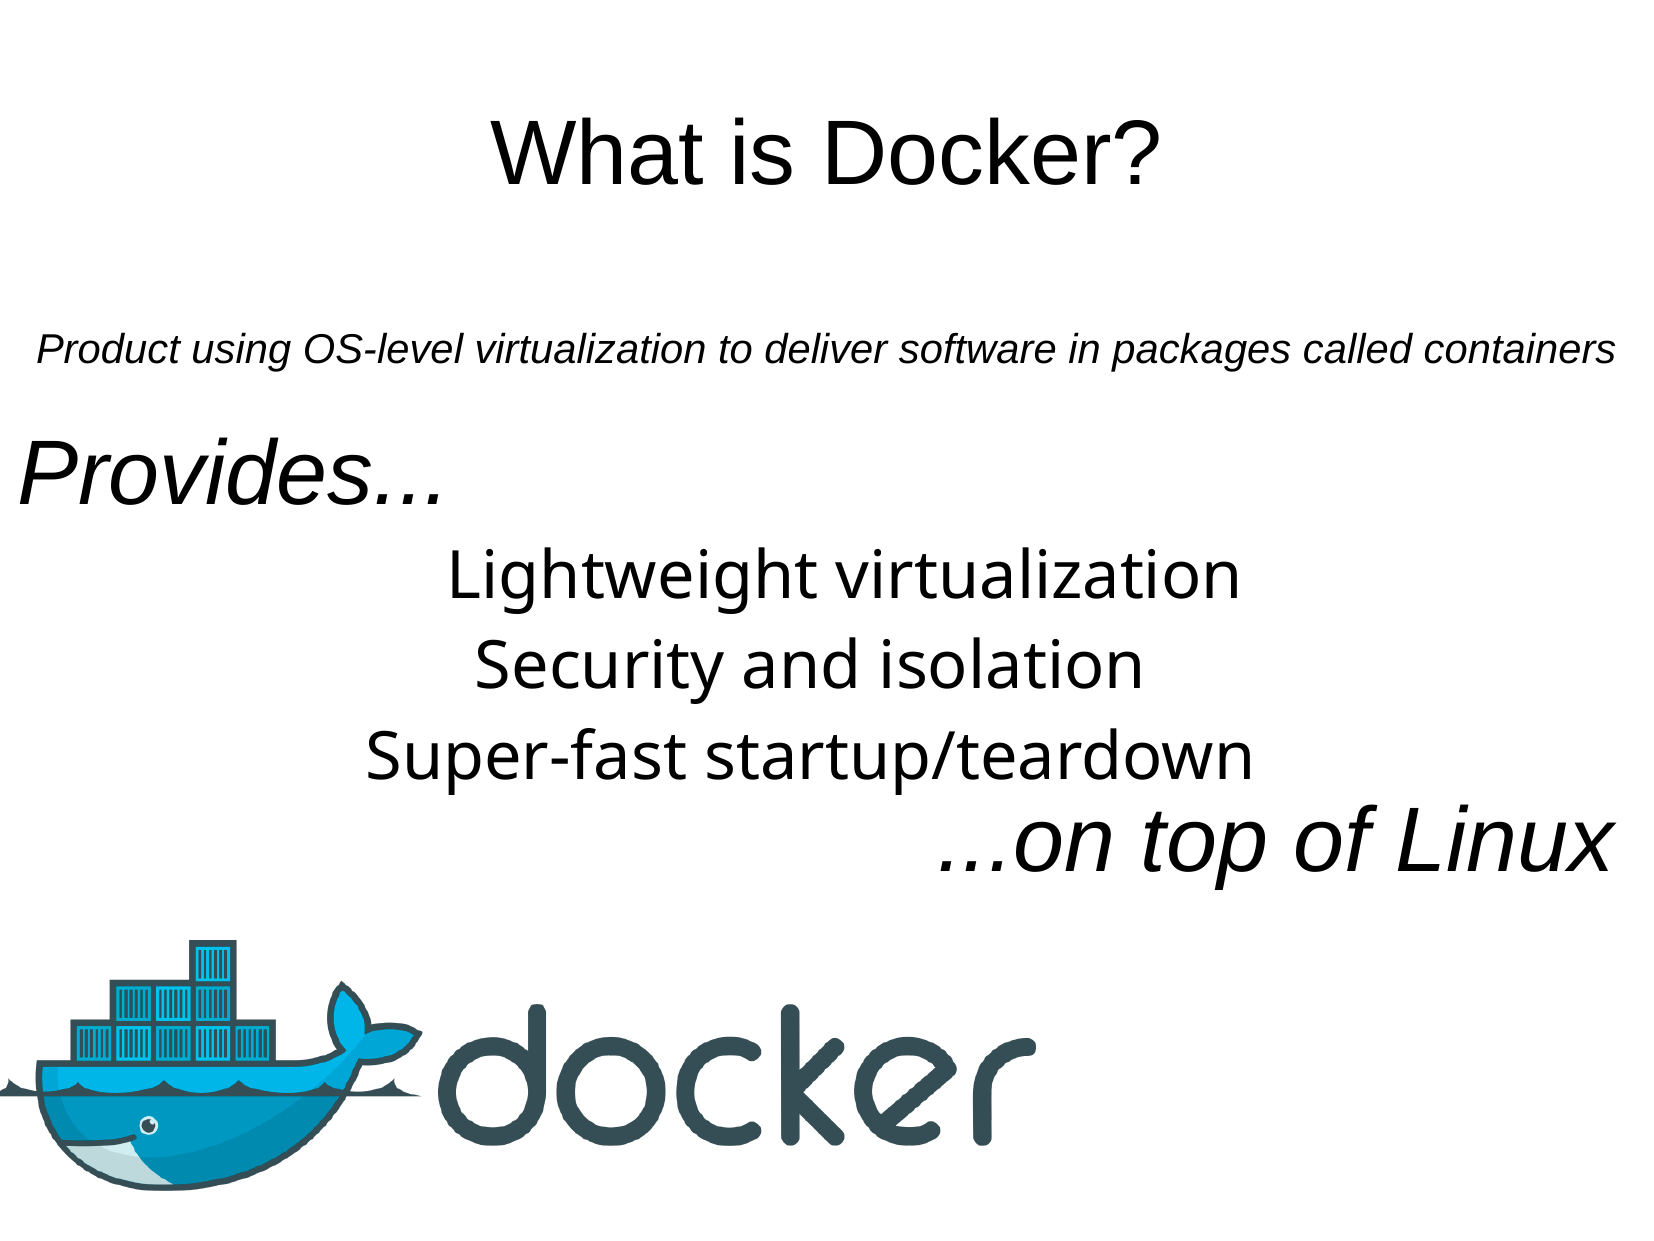

# What is Docker?
Product using OS-level virtualization to deliver software in packages called containers
Provides...
 Lightweight virtualization
Security and isolation
Super-fast startup/teardown
...on top of Linux